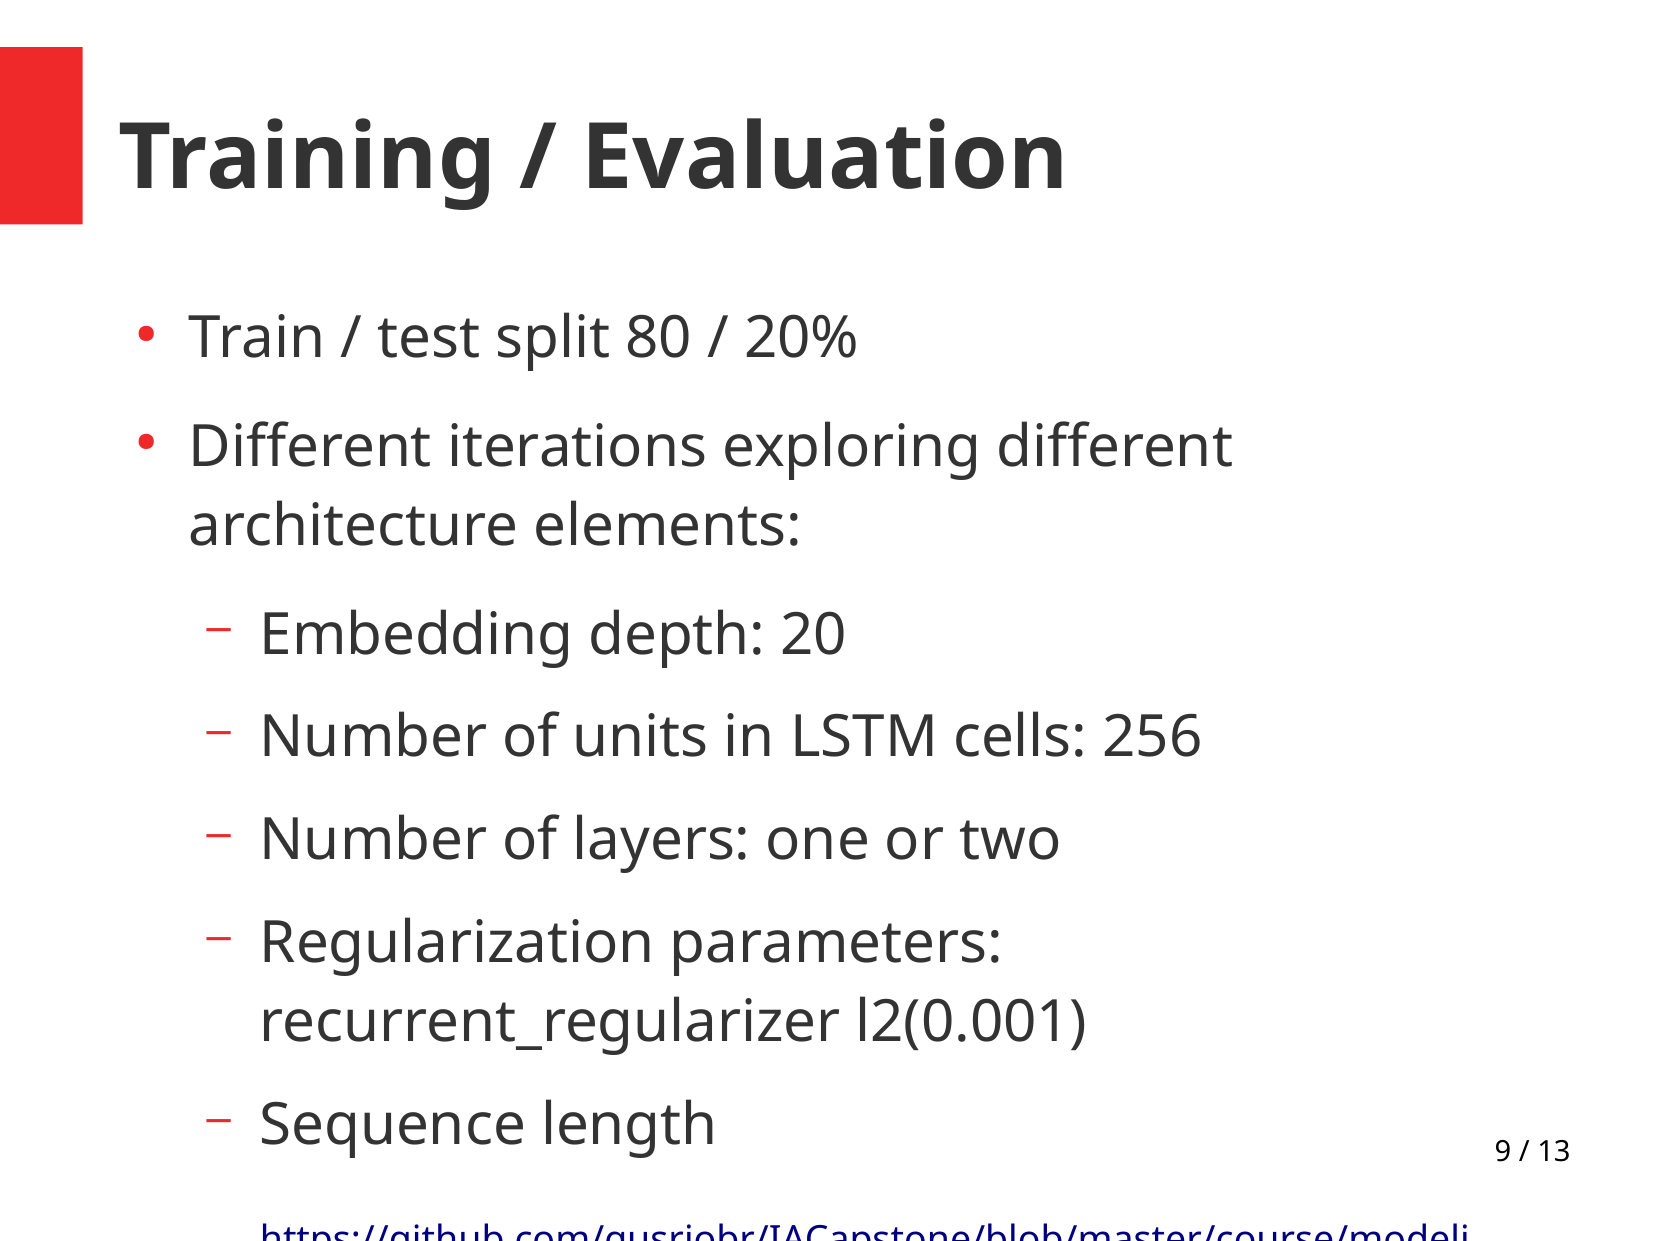

# Training / Evaluation
Train / test split 80 / 20%
Different iterations exploring different architecture elements:
Embedding depth: 20
Number of units in LSTM cells: 256
Number of layers: one or two
Regularization parameters: recurrent_regularizer l2(0.001)
Sequence length
https://github.com/gusriobr/IACapstone/blob/master/course/modeling_lstm_keras
9